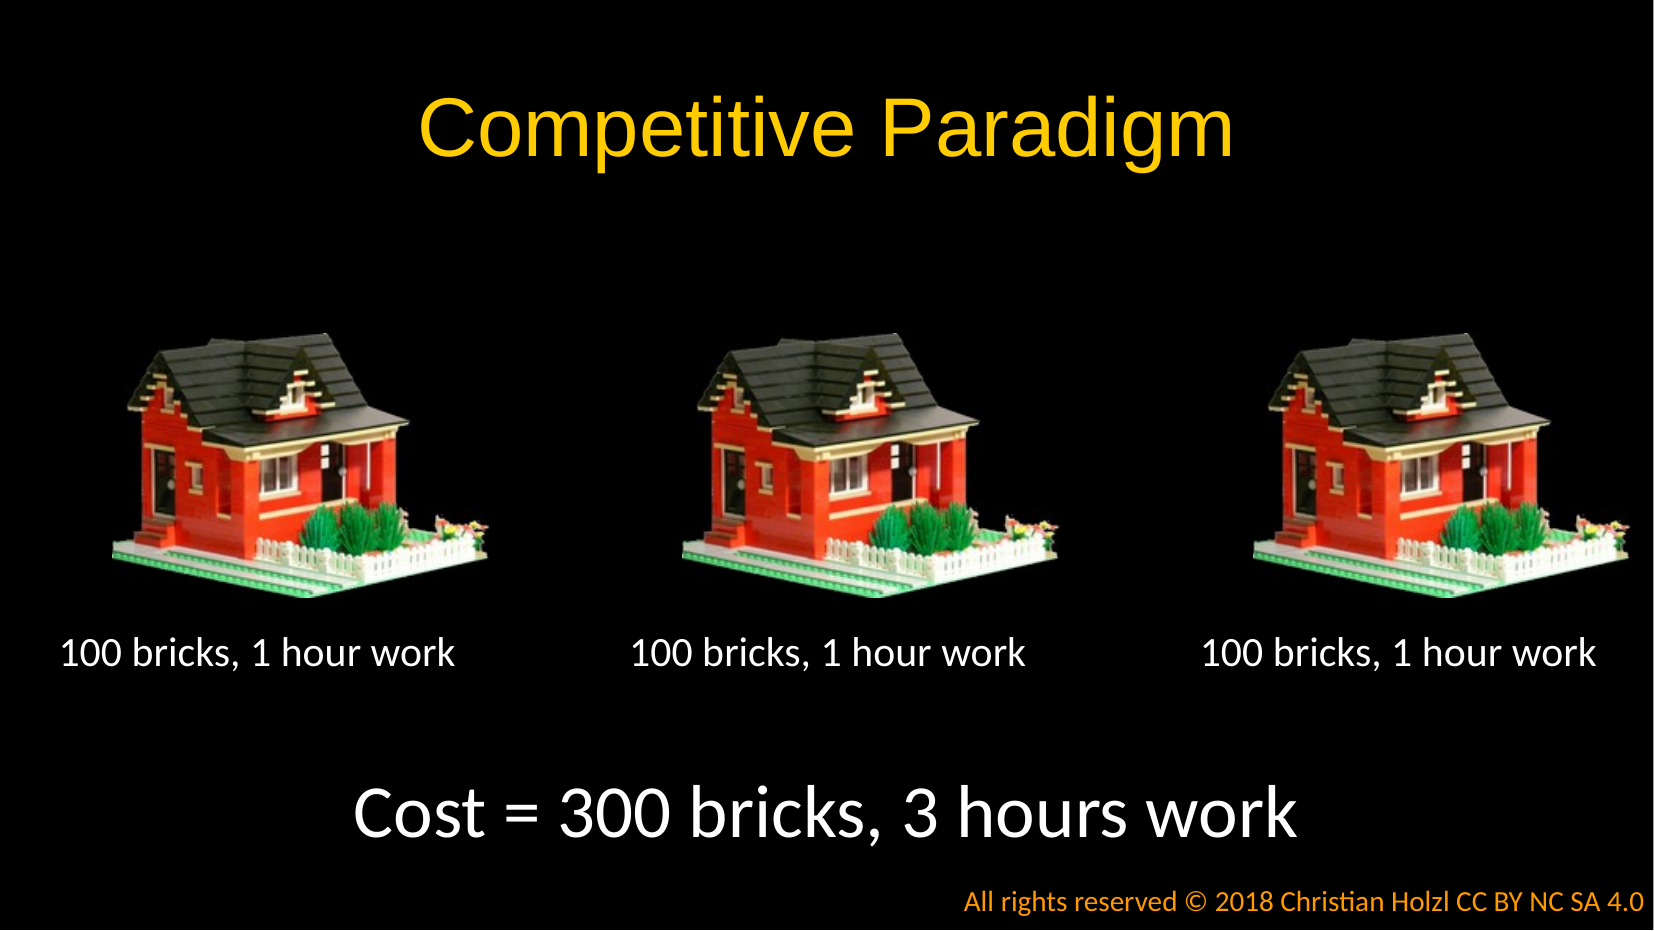

# Competitive Paradigm
100 bricks, 1 hour work
100 bricks, 1 hour work
100 bricks, 1 hour work
Cost = 300 bricks, 3 hours work